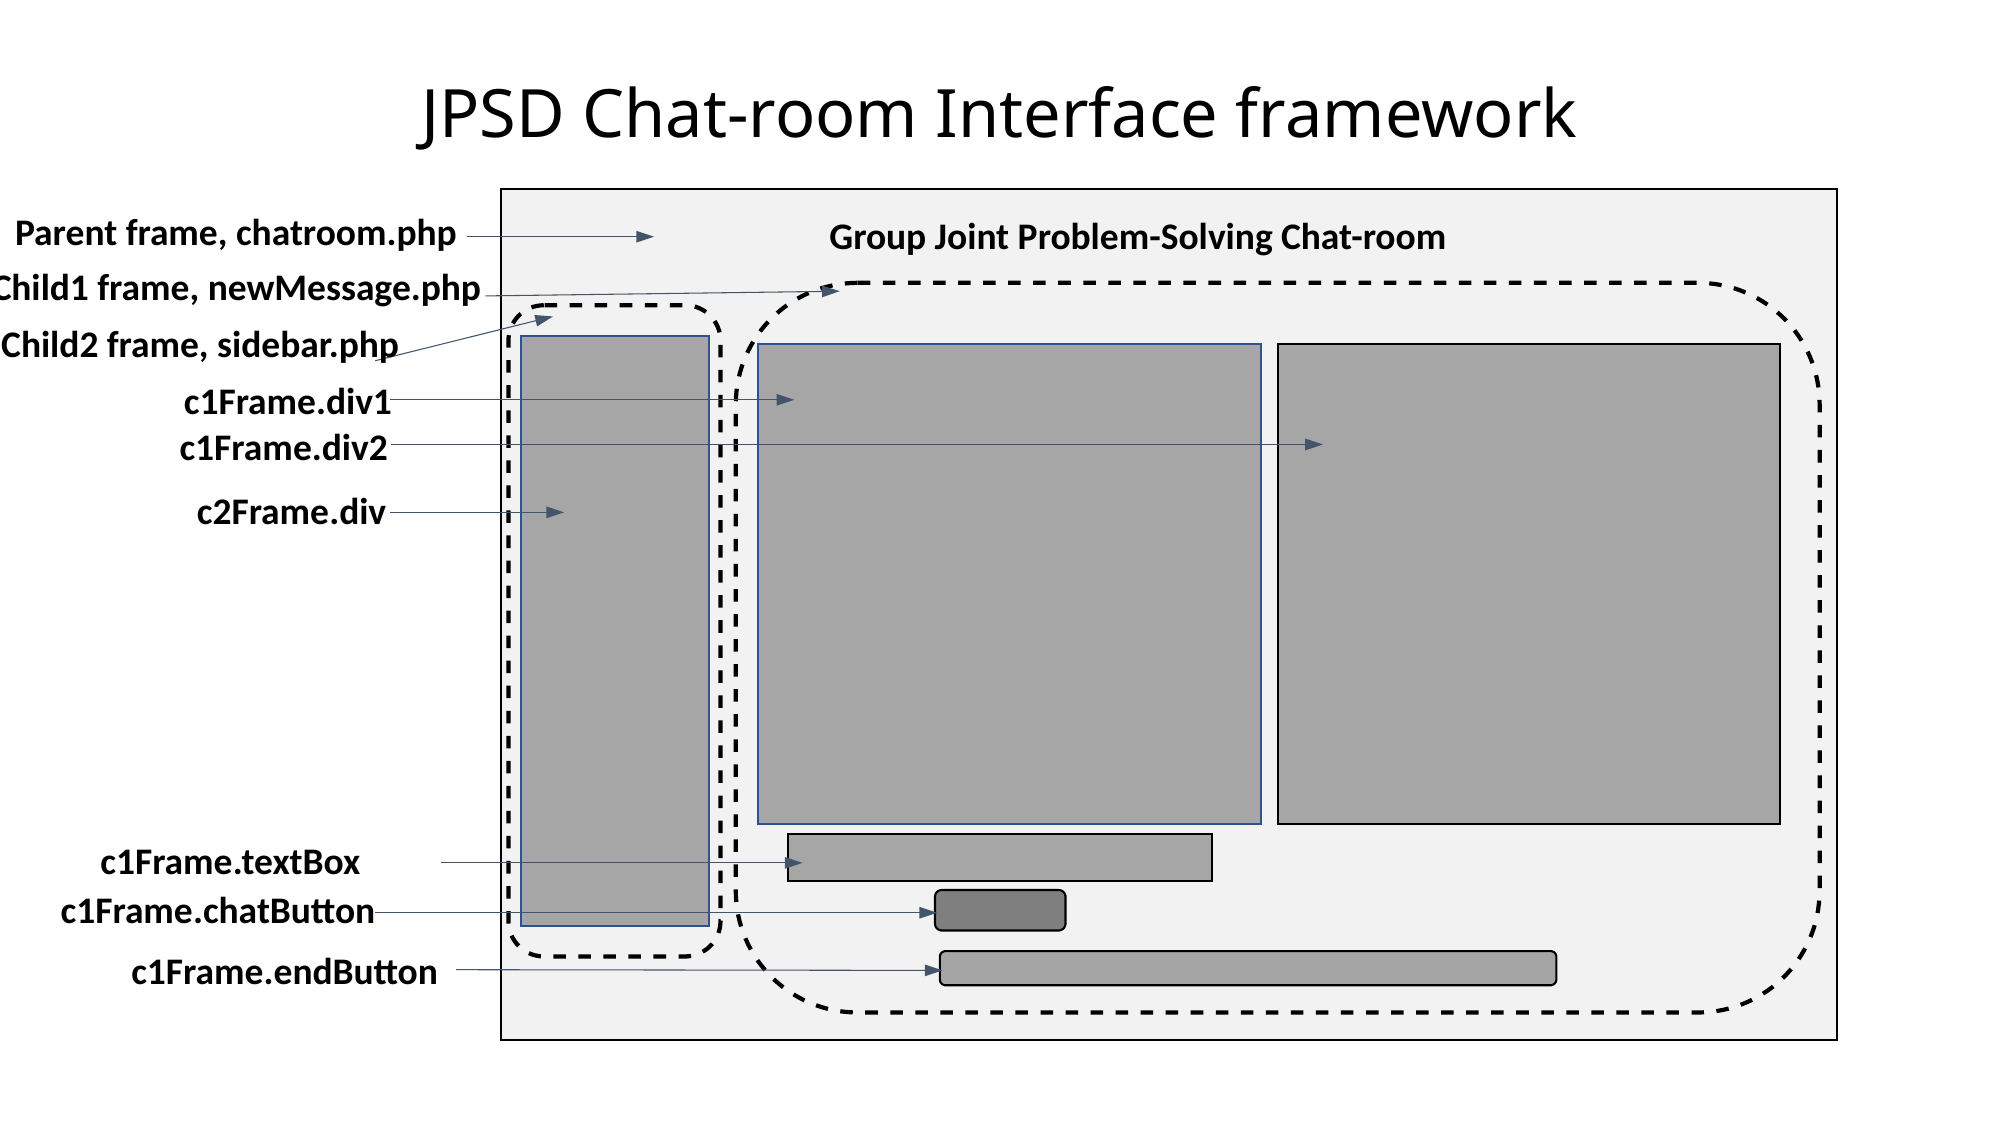

# JPSD Chat-room Interface framework
Parent frame, chatroom.php
Group Joint Problem-Solving Chat-room
Child1 frame, newMessage.php
Child2 frame, sidebar.php
c1Frame.div1
c1Frame.div2
c2Frame.div
c1Frame.textBox
c1Frame.chatButton
c1Frame.endButton